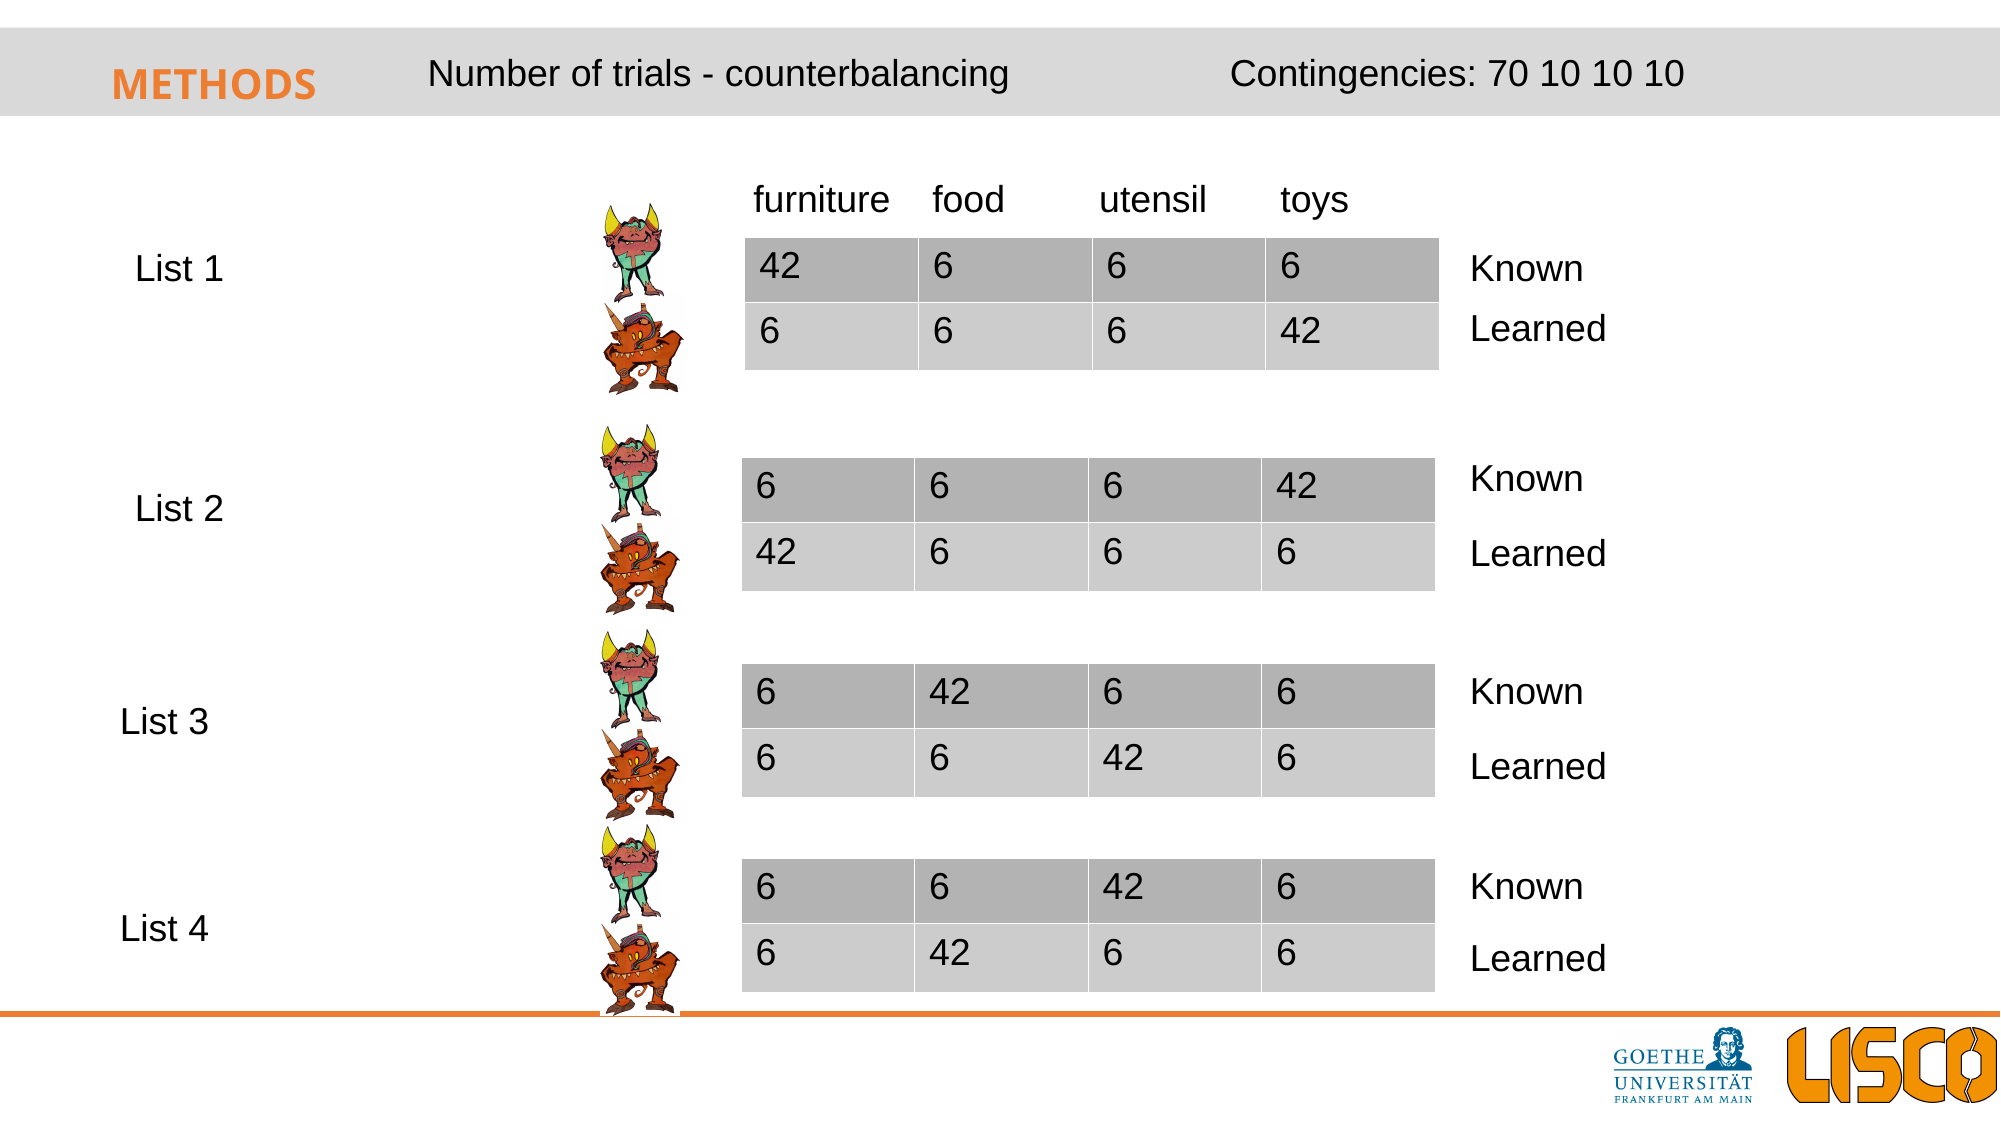

Number of trials - counterbalancing
Contingencies: 70 10 10 10
METHODS
furniture food utensil toys
| 42 | 6 | 6 | 6 |
| --- | --- | --- | --- |
| 6 | 6 | 6 | 42 |
List 1
Known
Learned
Known
| 6 | 6 | 6 | 42 |
| --- | --- | --- | --- |
| 42 | 6 | 6 | 6 |
List 2
Learned
| 6 | 42 | 6 | 6 |
| --- | --- | --- | --- |
| 6 | 6 | 42 | 6 |
Known
List 3
Learned
| 6 | 6 | 42 | 6 |
| --- | --- | --- | --- |
| 6 | 42 | 6 | 6 |
Known
List 4
Learned